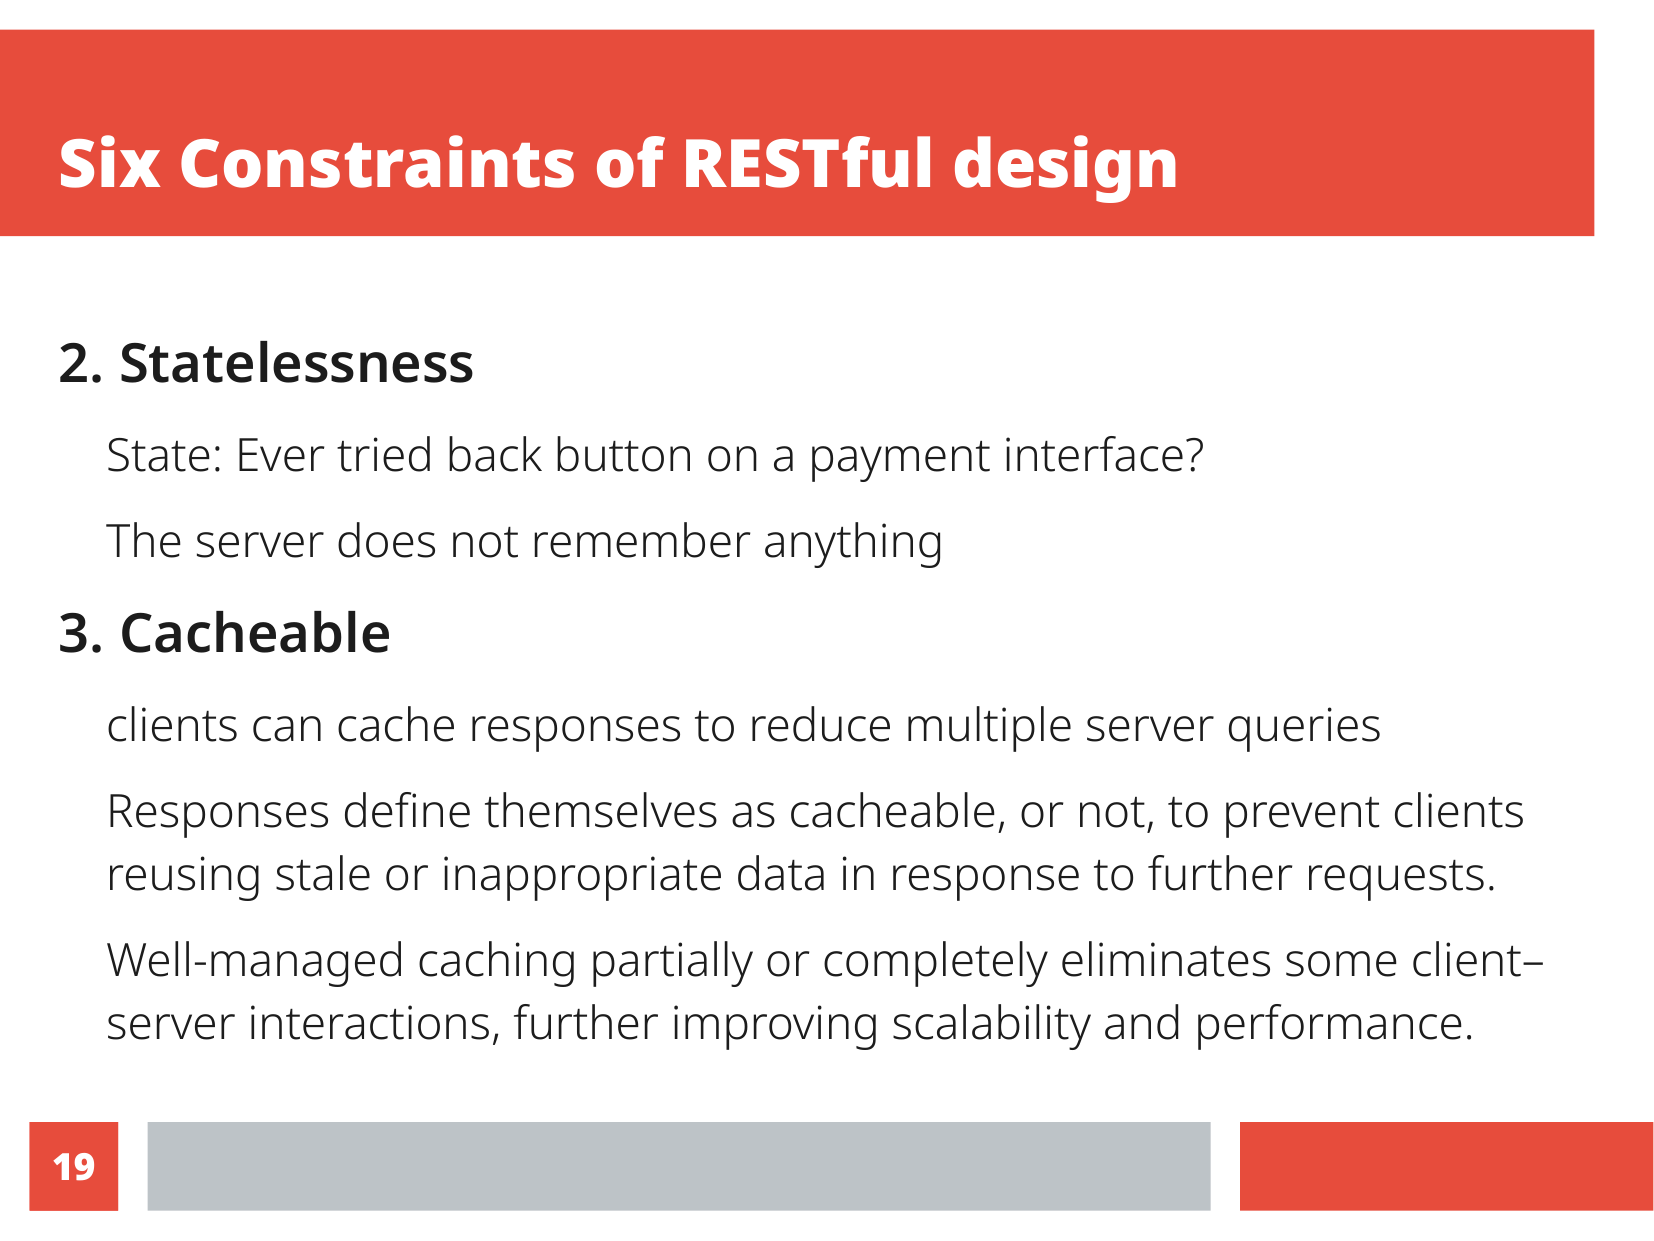

# Six Constraints of RESTful design
2. Statelessness
State: Ever tried back button on a payment interface?
The server does not remember anything
3. Cacheable
clients can cache responses to reduce multiple server queries
Responses define themselves as cacheable, or not, to prevent clients reusing stale or inappropriate data in response to further requests.
Well-managed caching partially or completely eliminates some client–server interactions, further improving scalability and performance.
19